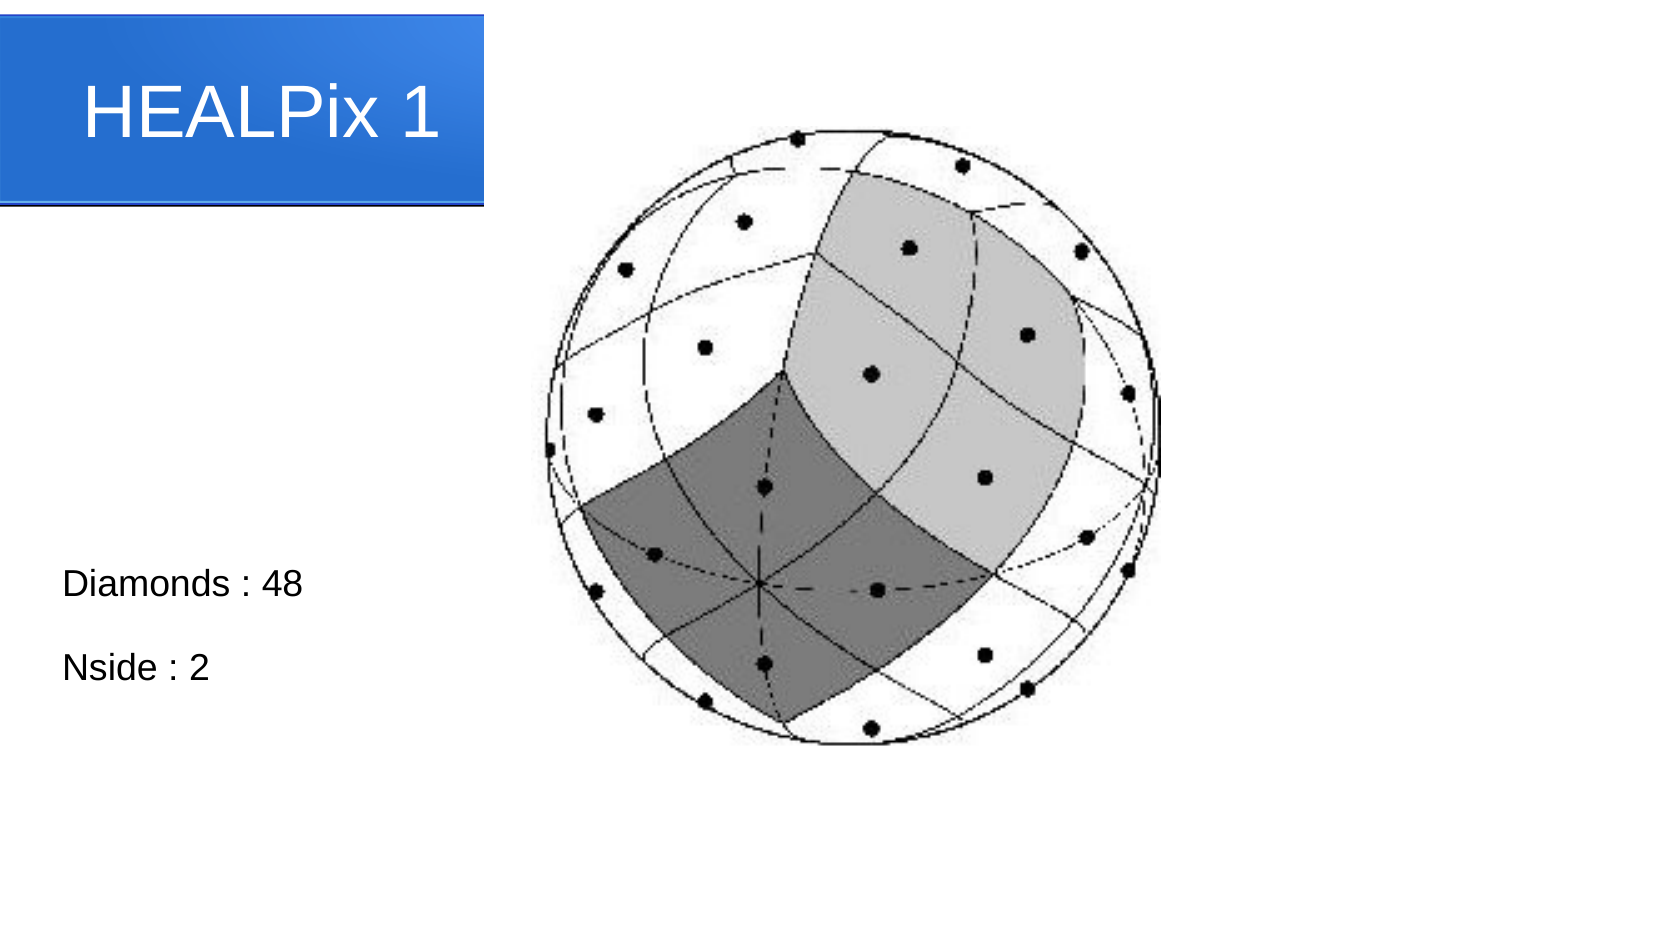

# HEALPix 1
Diamonds : 48
Nside : 2